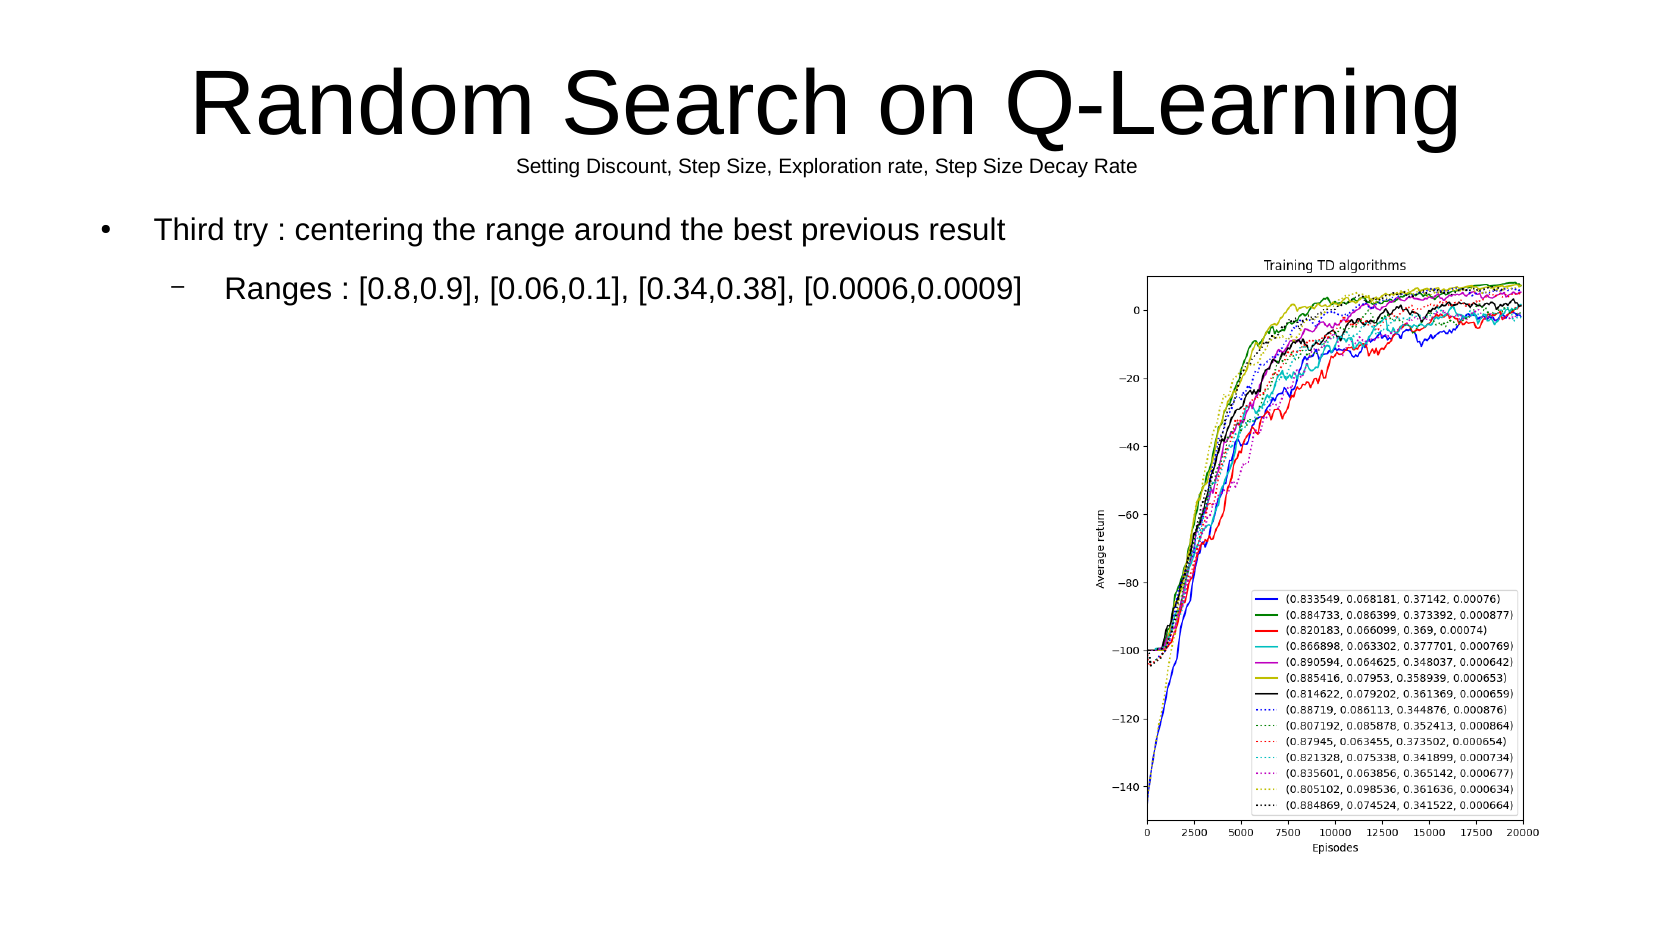

# Random Search on Q-Learning Setting Discount, Step Size, Exploration rate, Step Size Decay Rate
Third try : centering the range around the best previous result
Ranges : [0.8,0.9], [0.06,0.1], [0.34,0.38], [0.0006,0.0009]